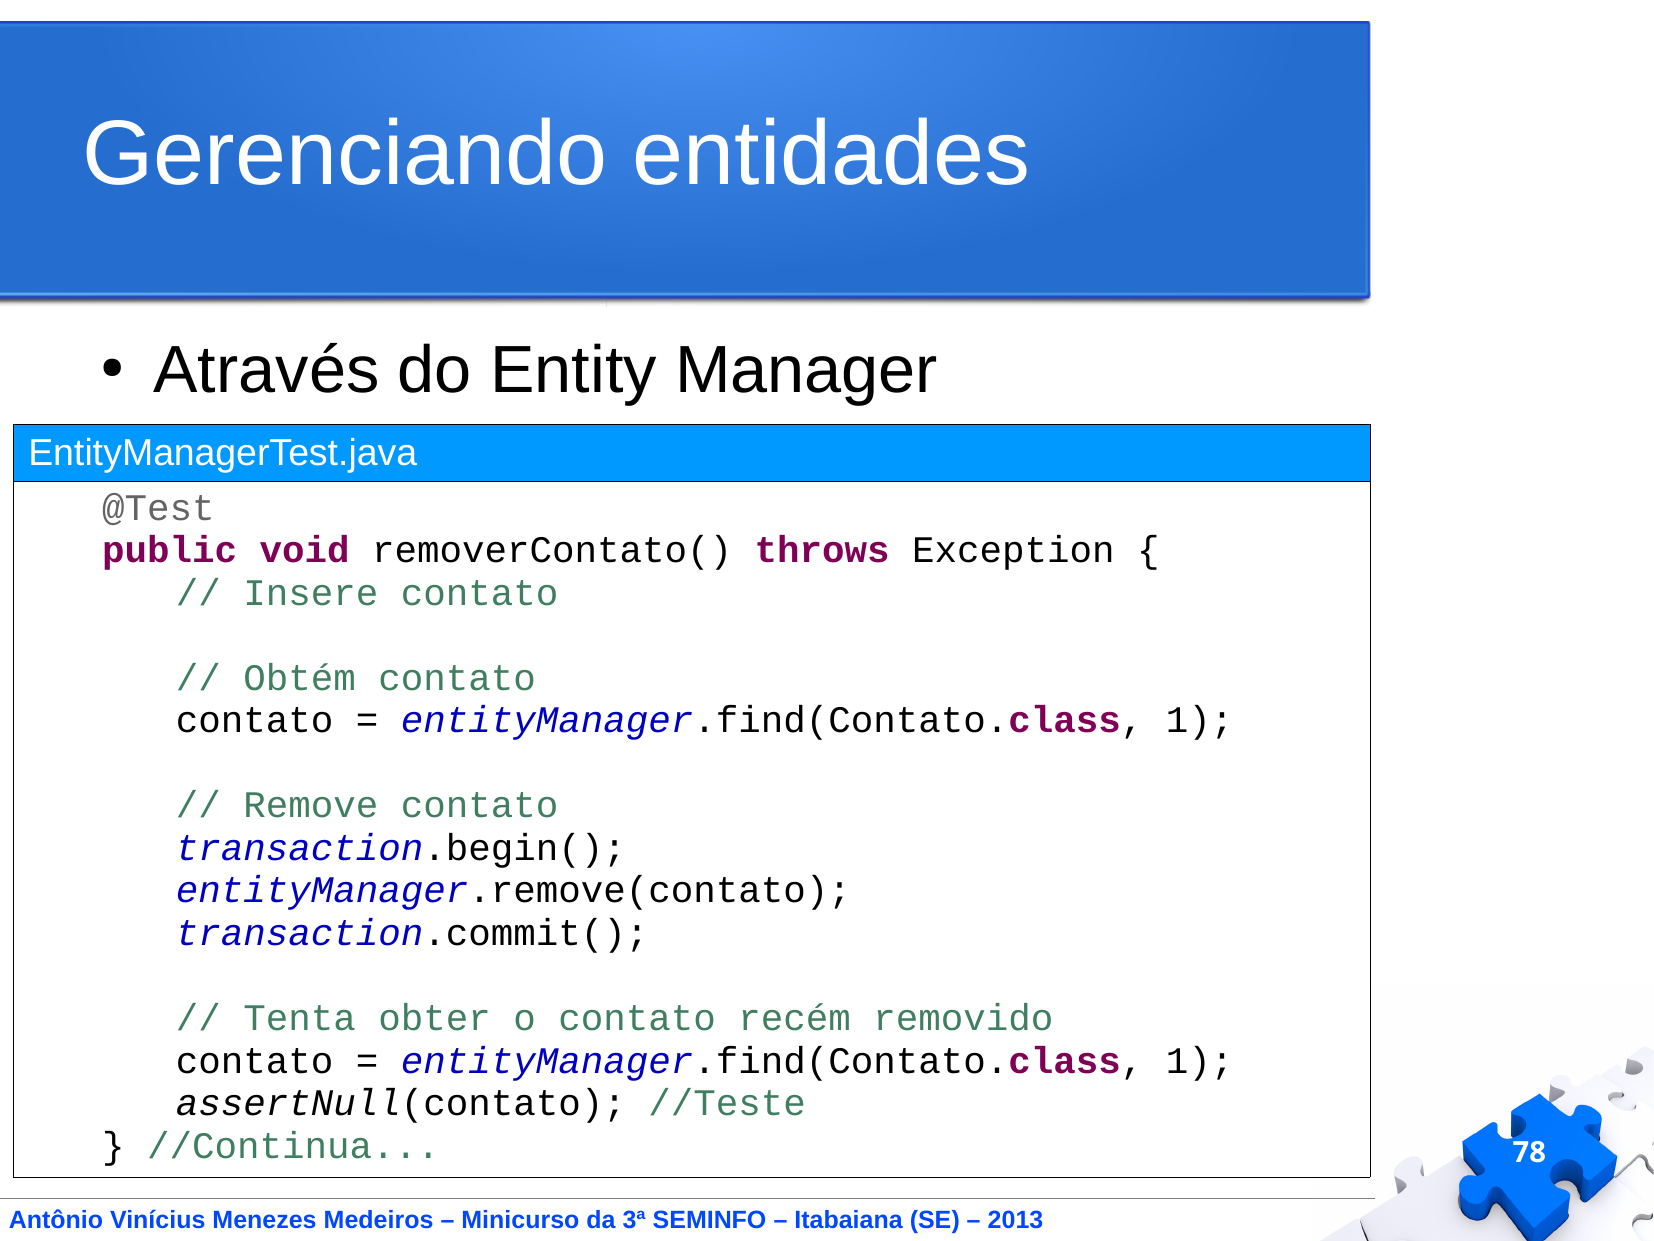

# Gerenciando entidades
Através do Entity Manager
| EntityManagerTest.java |
| --- |
| @Test public void removerContato() throws Exception { // Insere contato // Obtém contato contato = entityManager.find(Contato.class, 1); // Remove contato transaction.begin(); entityManager.remove(contato); transaction.commit(); // Tenta obter o contato recém removido contato = entityManager.find(Contato.class, 1); assertNull(contato); //Teste } //Continua... |
78